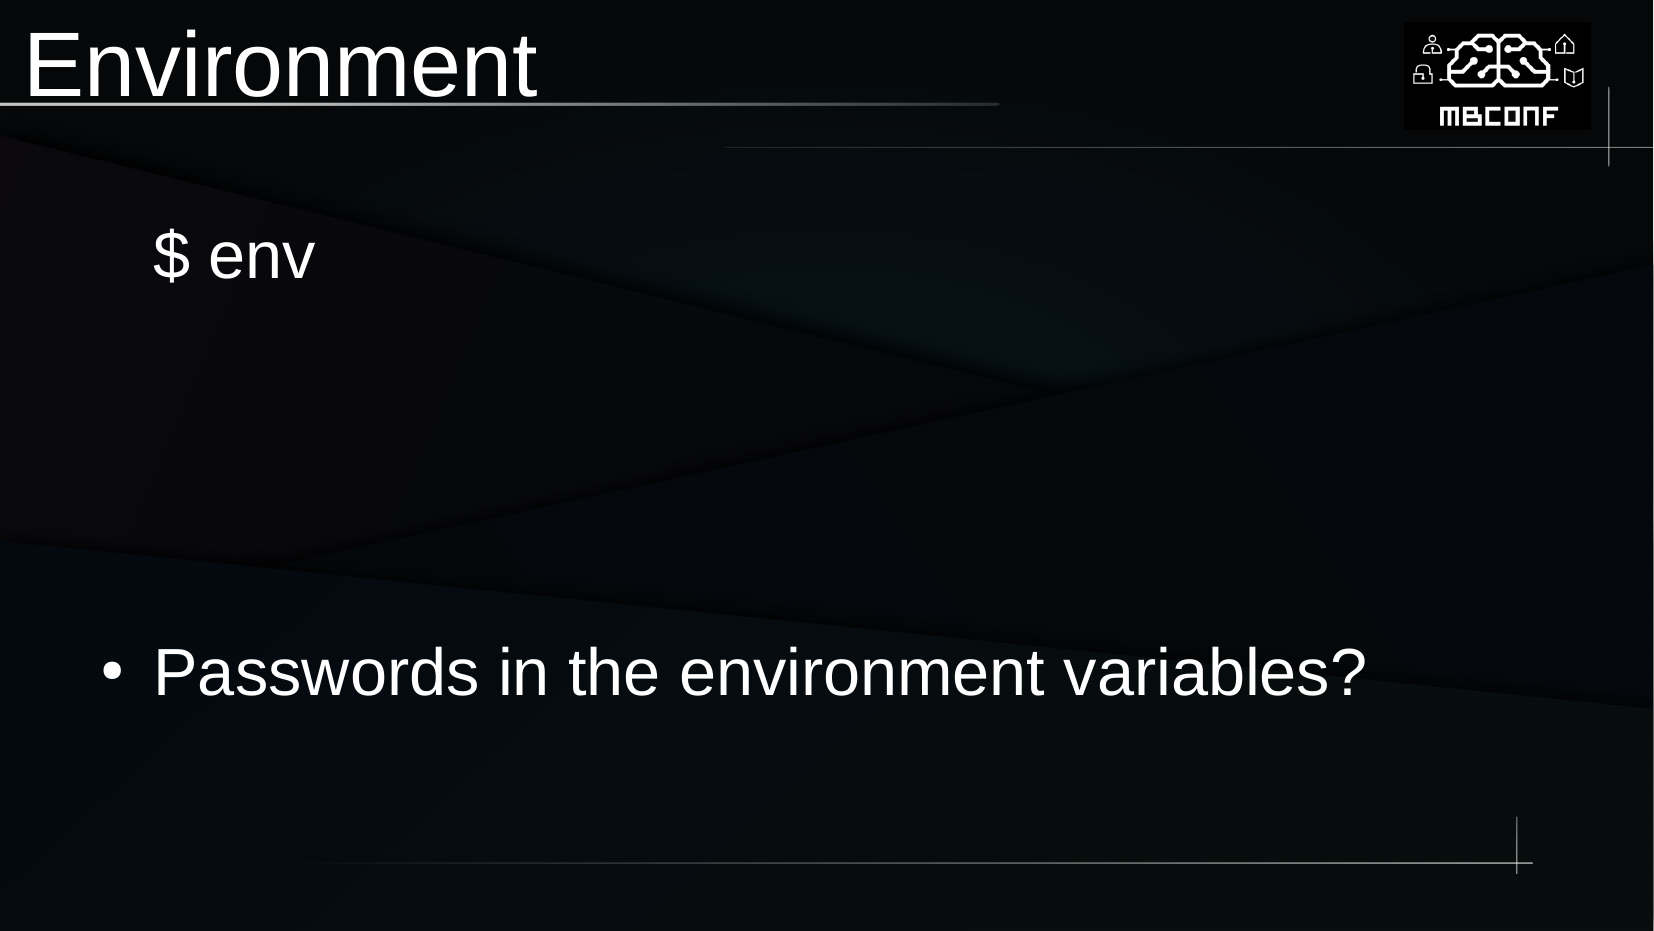

# Environment
$ env
Passwords in the environment variables?